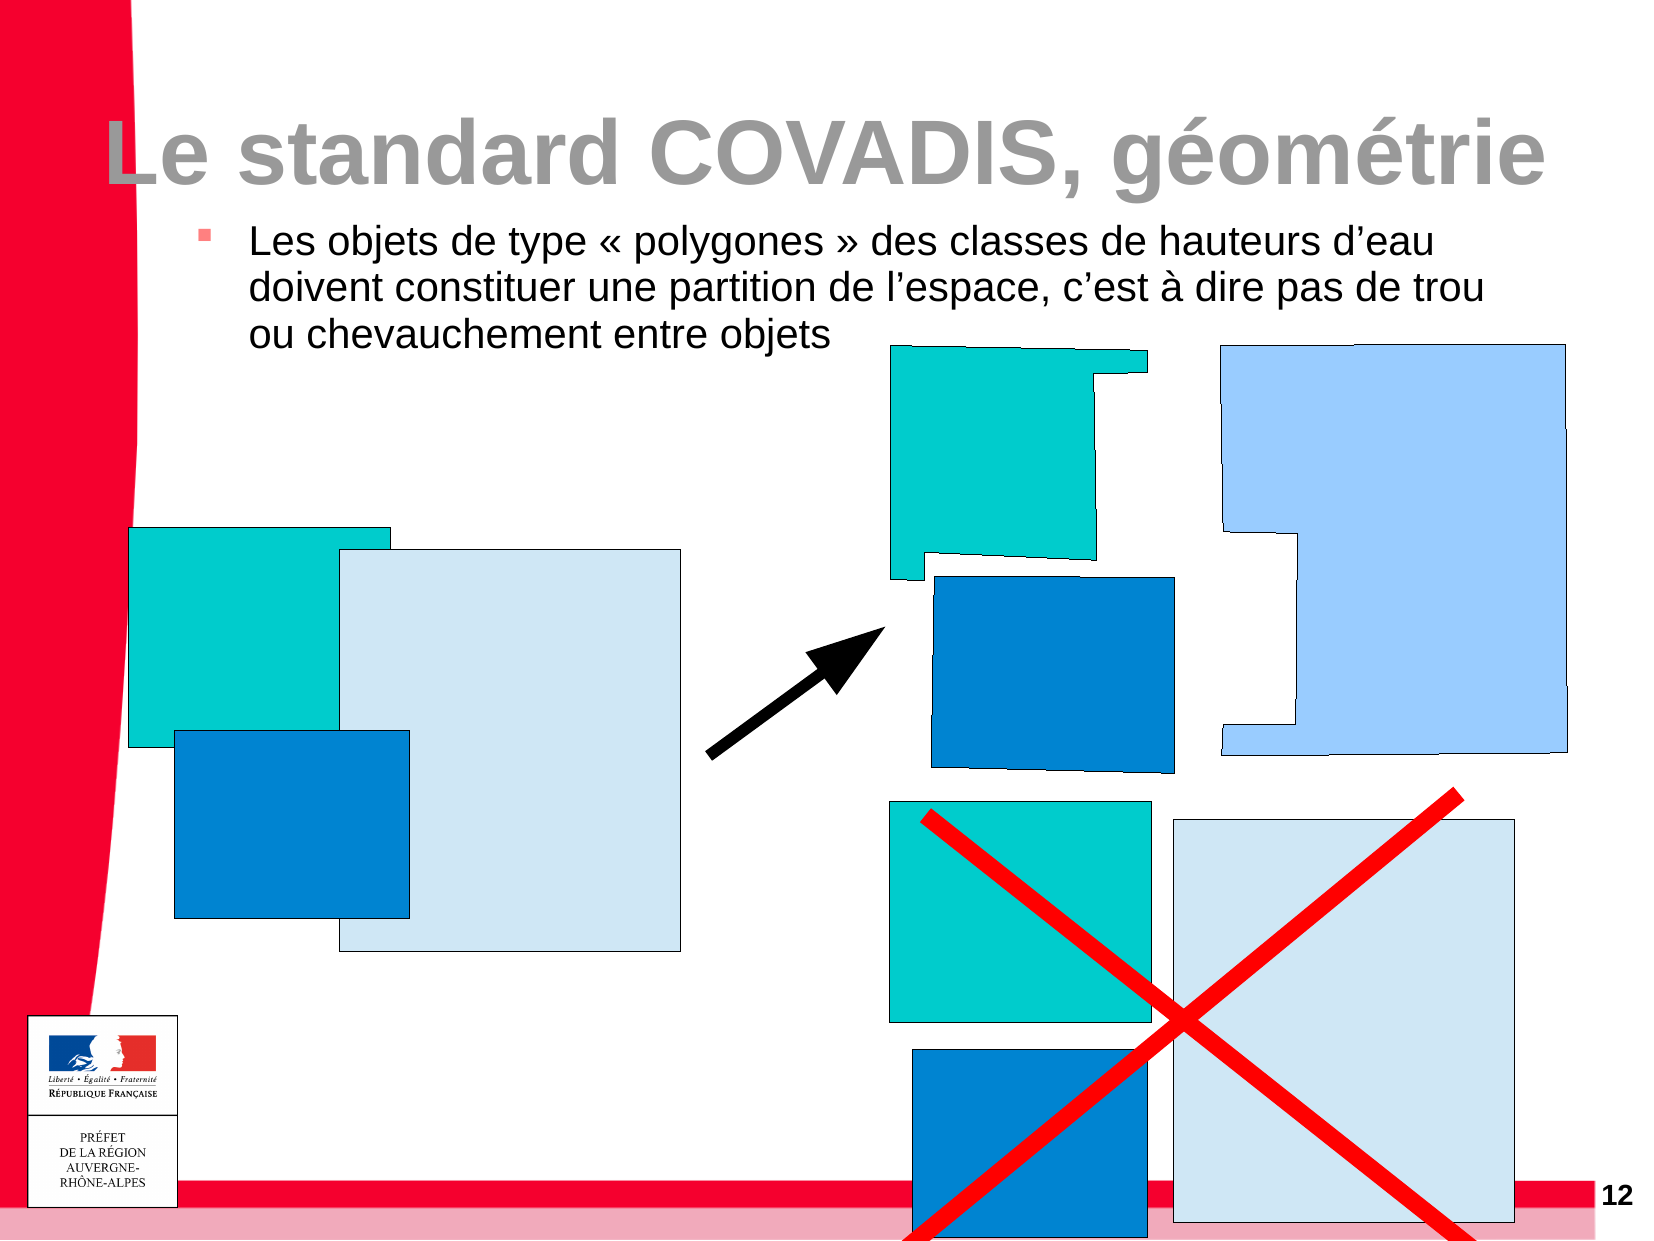

# Le standard COVADIS, géométrie
Les objets de type « polygones » des classes de hauteurs d’eau doivent constituer une partition de l’espace, c’est à dire pas de trou ou chevauchement entre objets
12